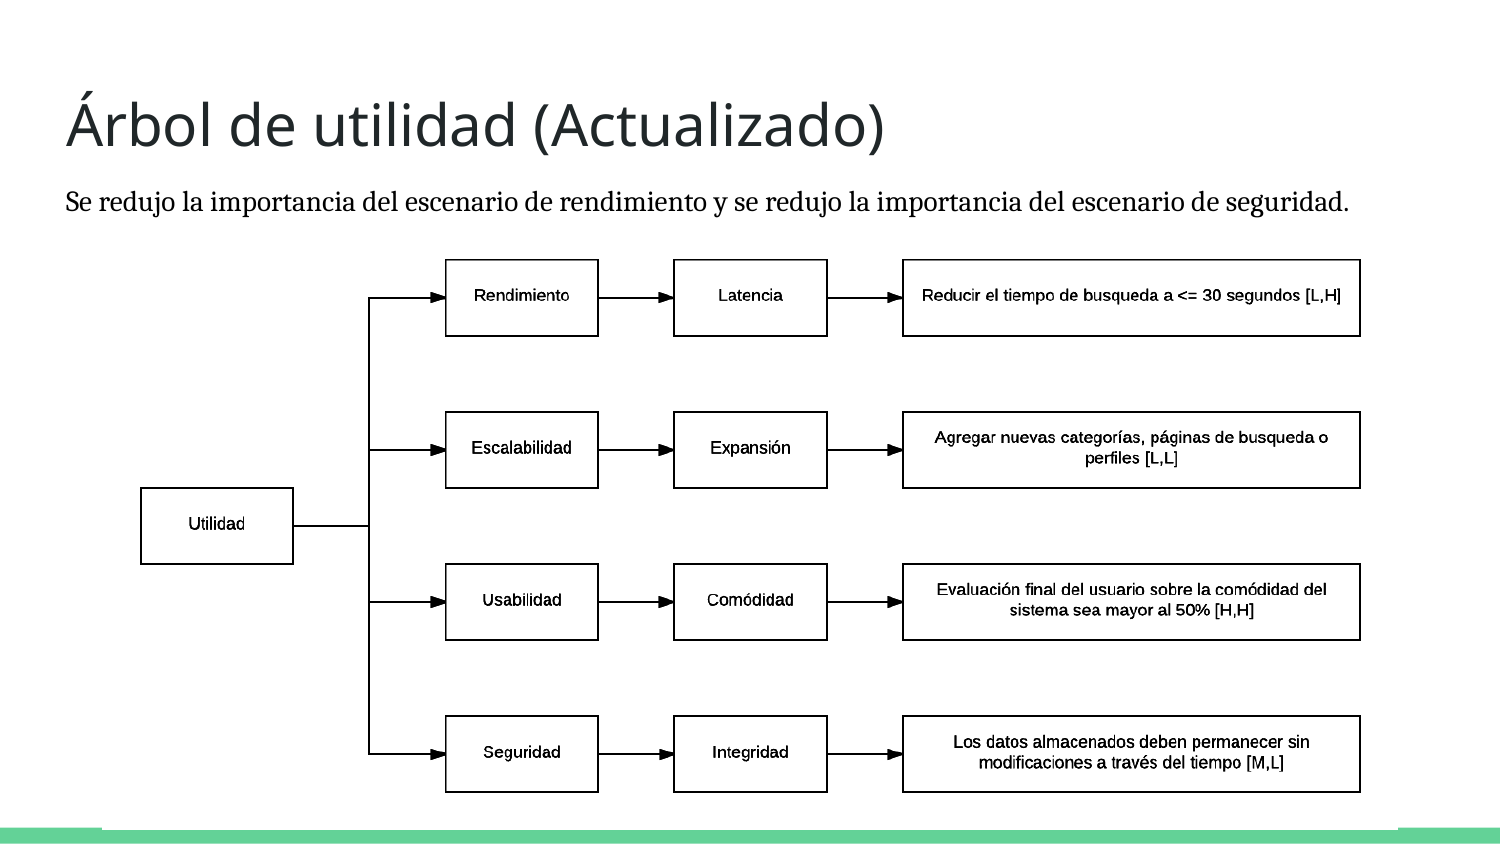

# Árbol de utilidad (Actualizado)
Se redujo la importancia del escenario de rendimiento y se redujo la importancia del escenario de seguridad.